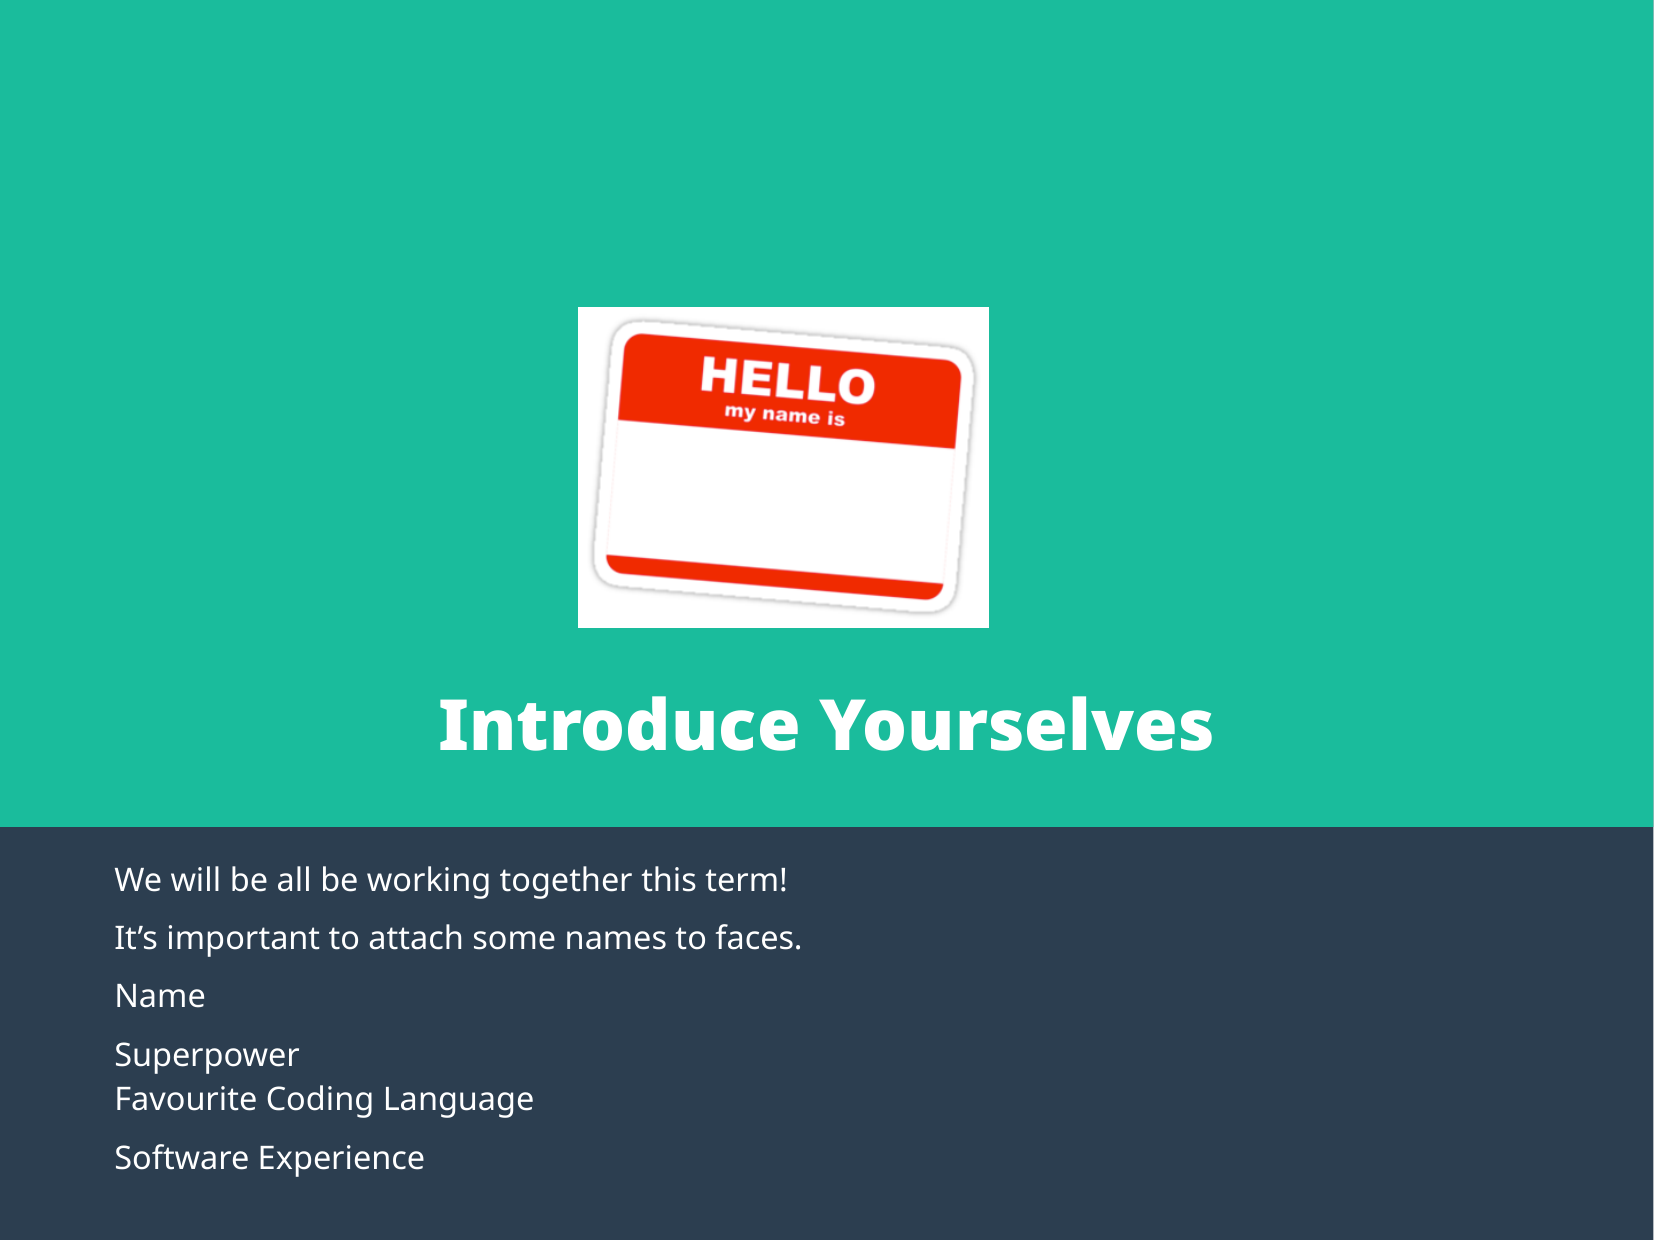

# Introduce Yourselves
We will be all be working together this term!
It’s important to attach some names to faces.
Name
Superpower
Favourite Coding Language
Software Experience